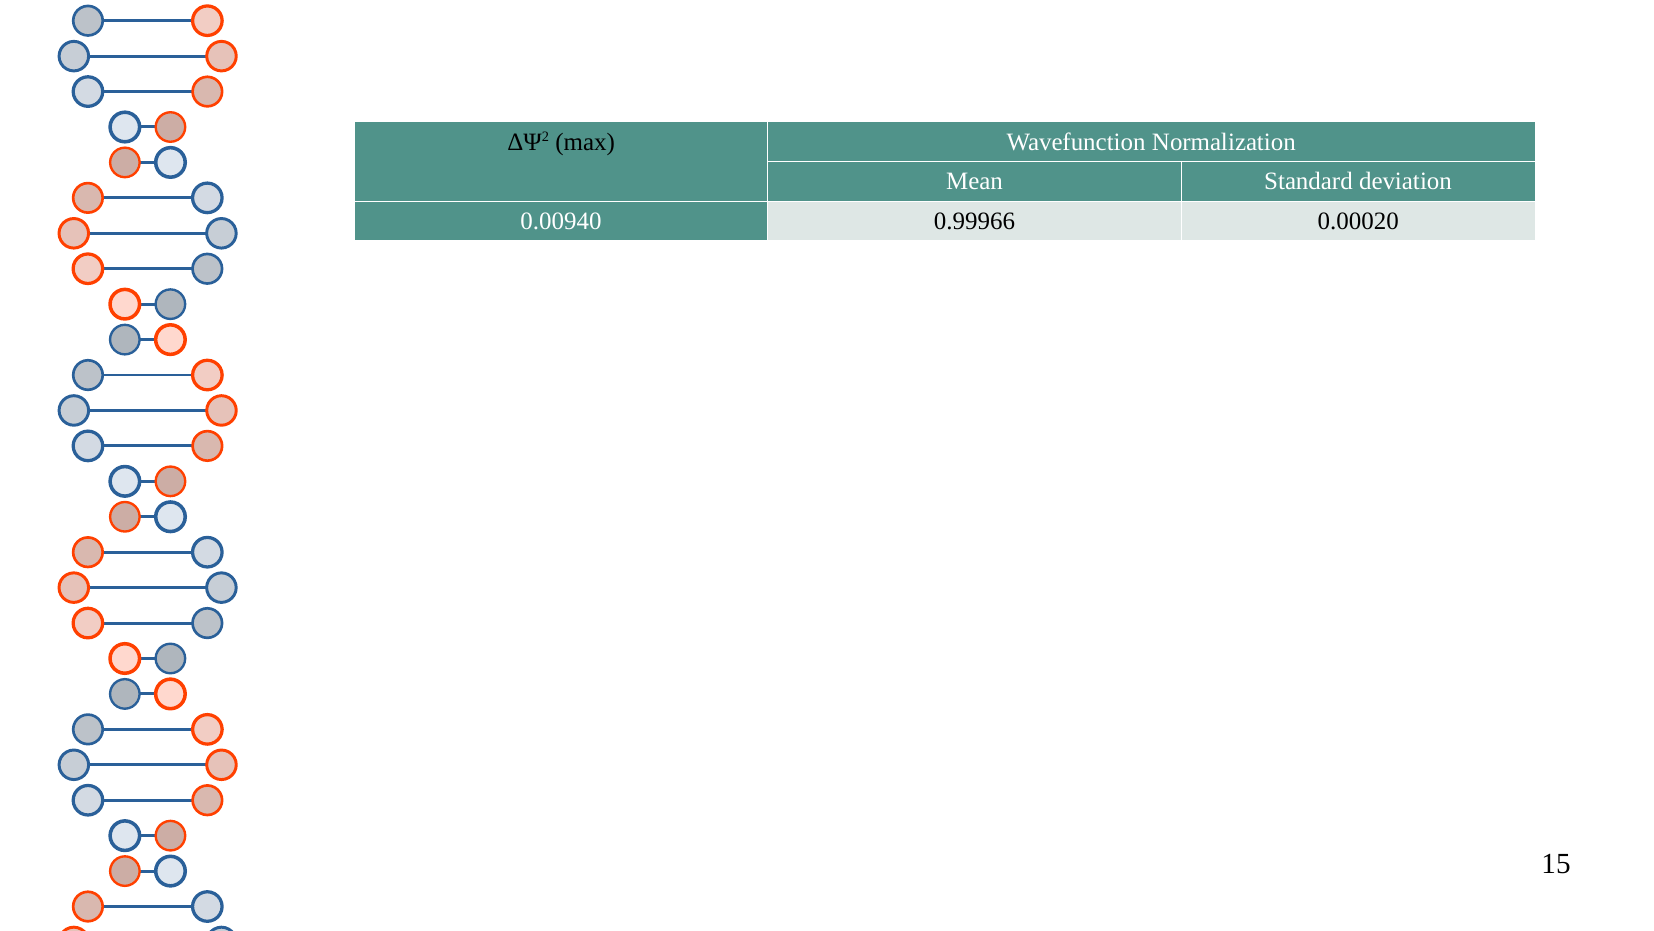

| ΔΨ2 (max) | Wavefunction Normalization | |
| --- | --- | --- |
| | Mean | Standard deviation |
| 0.00940 | 0.99966 | 0.00020 |
15